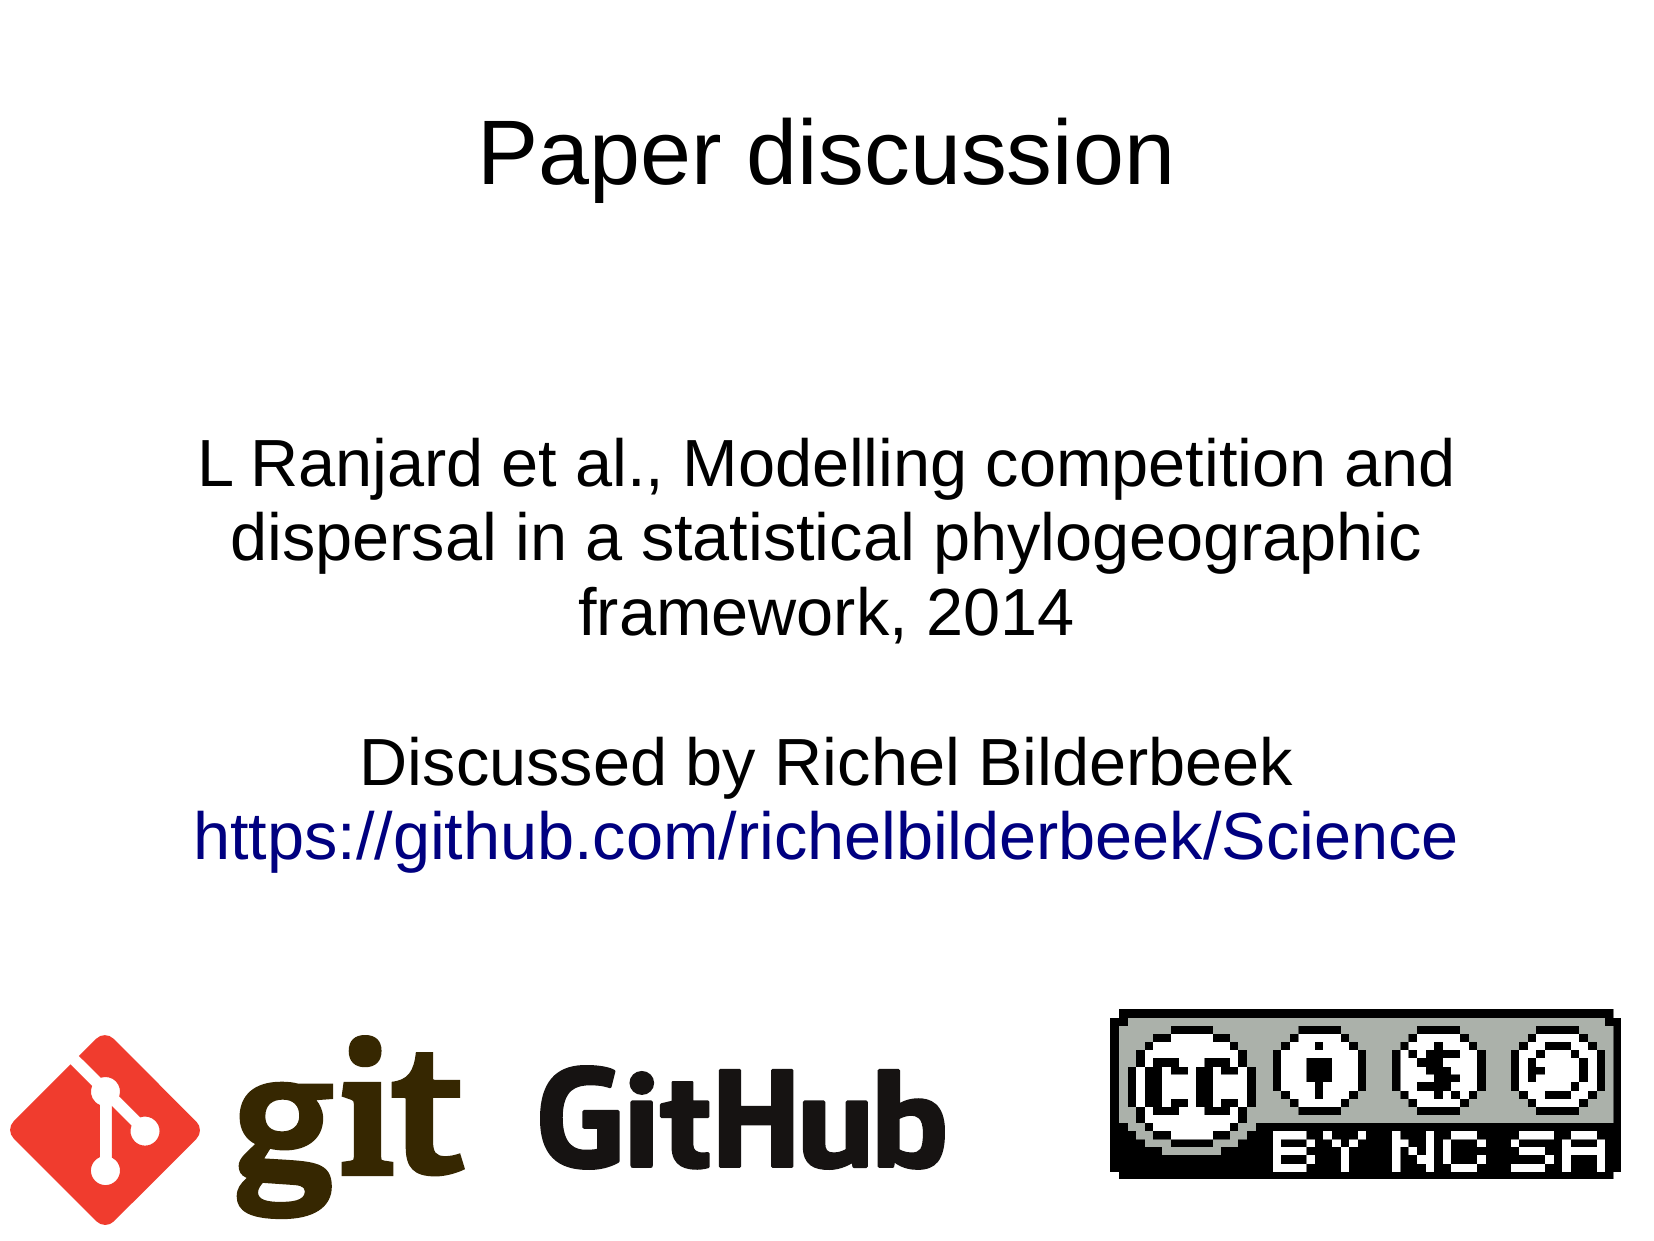

# Paper discussion
L Ranjard et al., Modelling competition and dispersal in a statistical phylogeographic framework, 2014
Discussed by Richel Bilderbeek
https://github.com/richelbilderbeek/Science